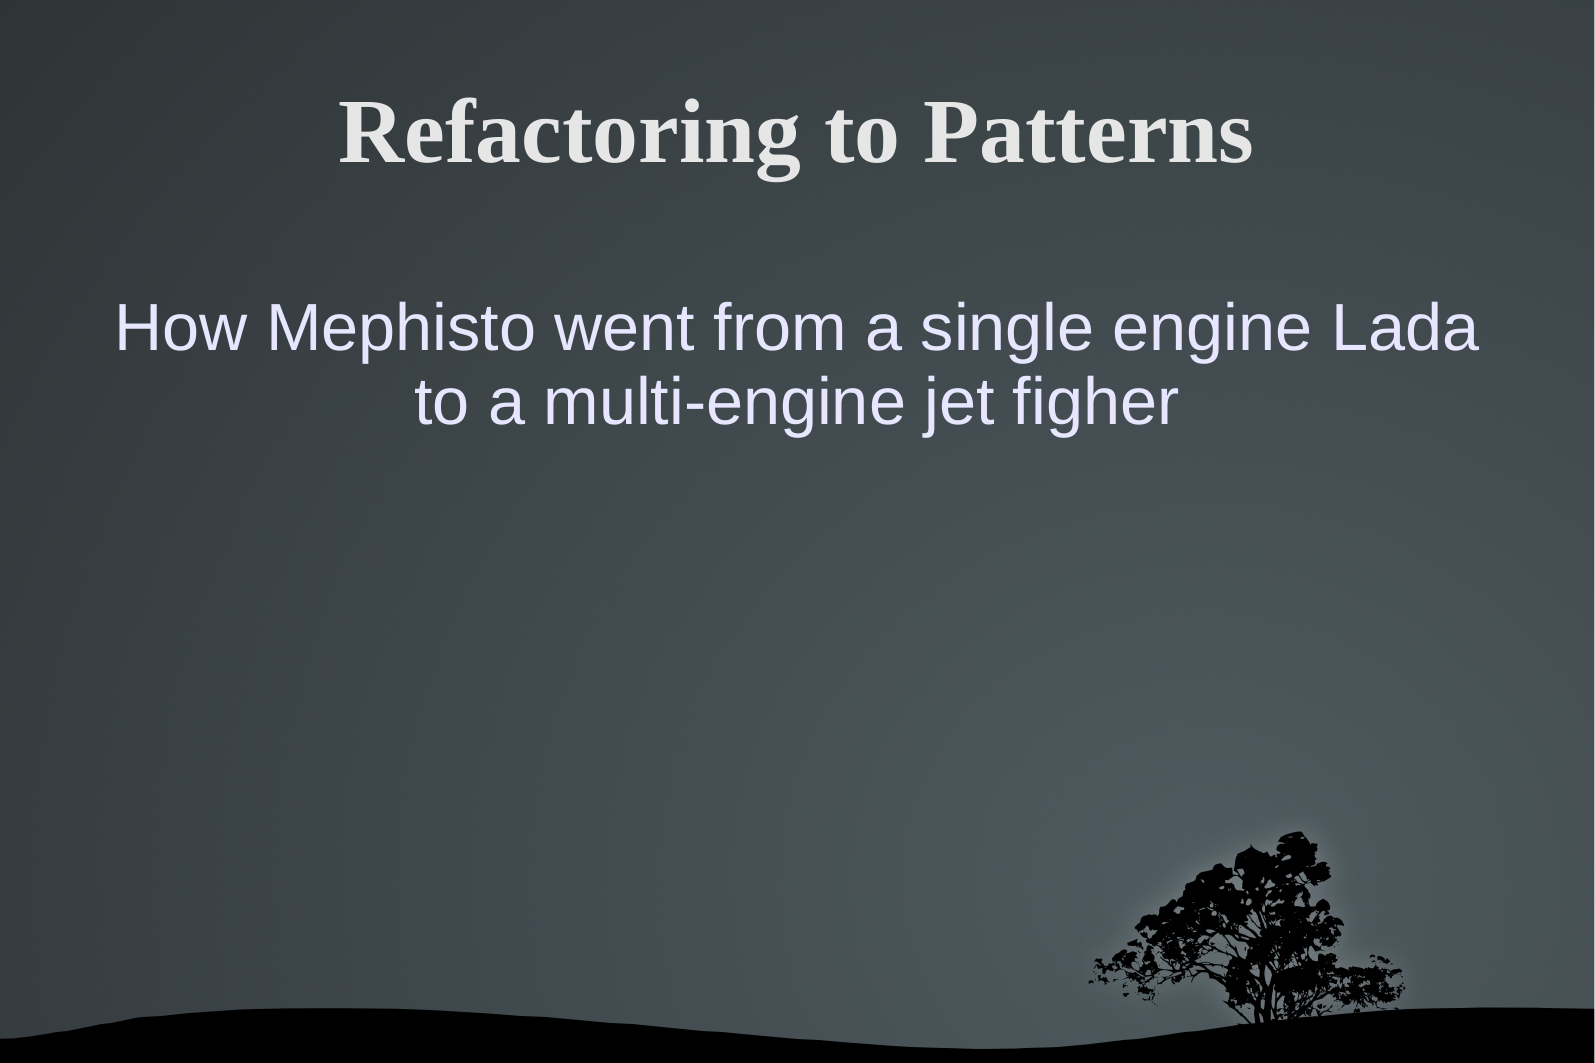

# Refactoring to Patterns
How Mephisto went from a single engine Lada to a multi-engine jet figher